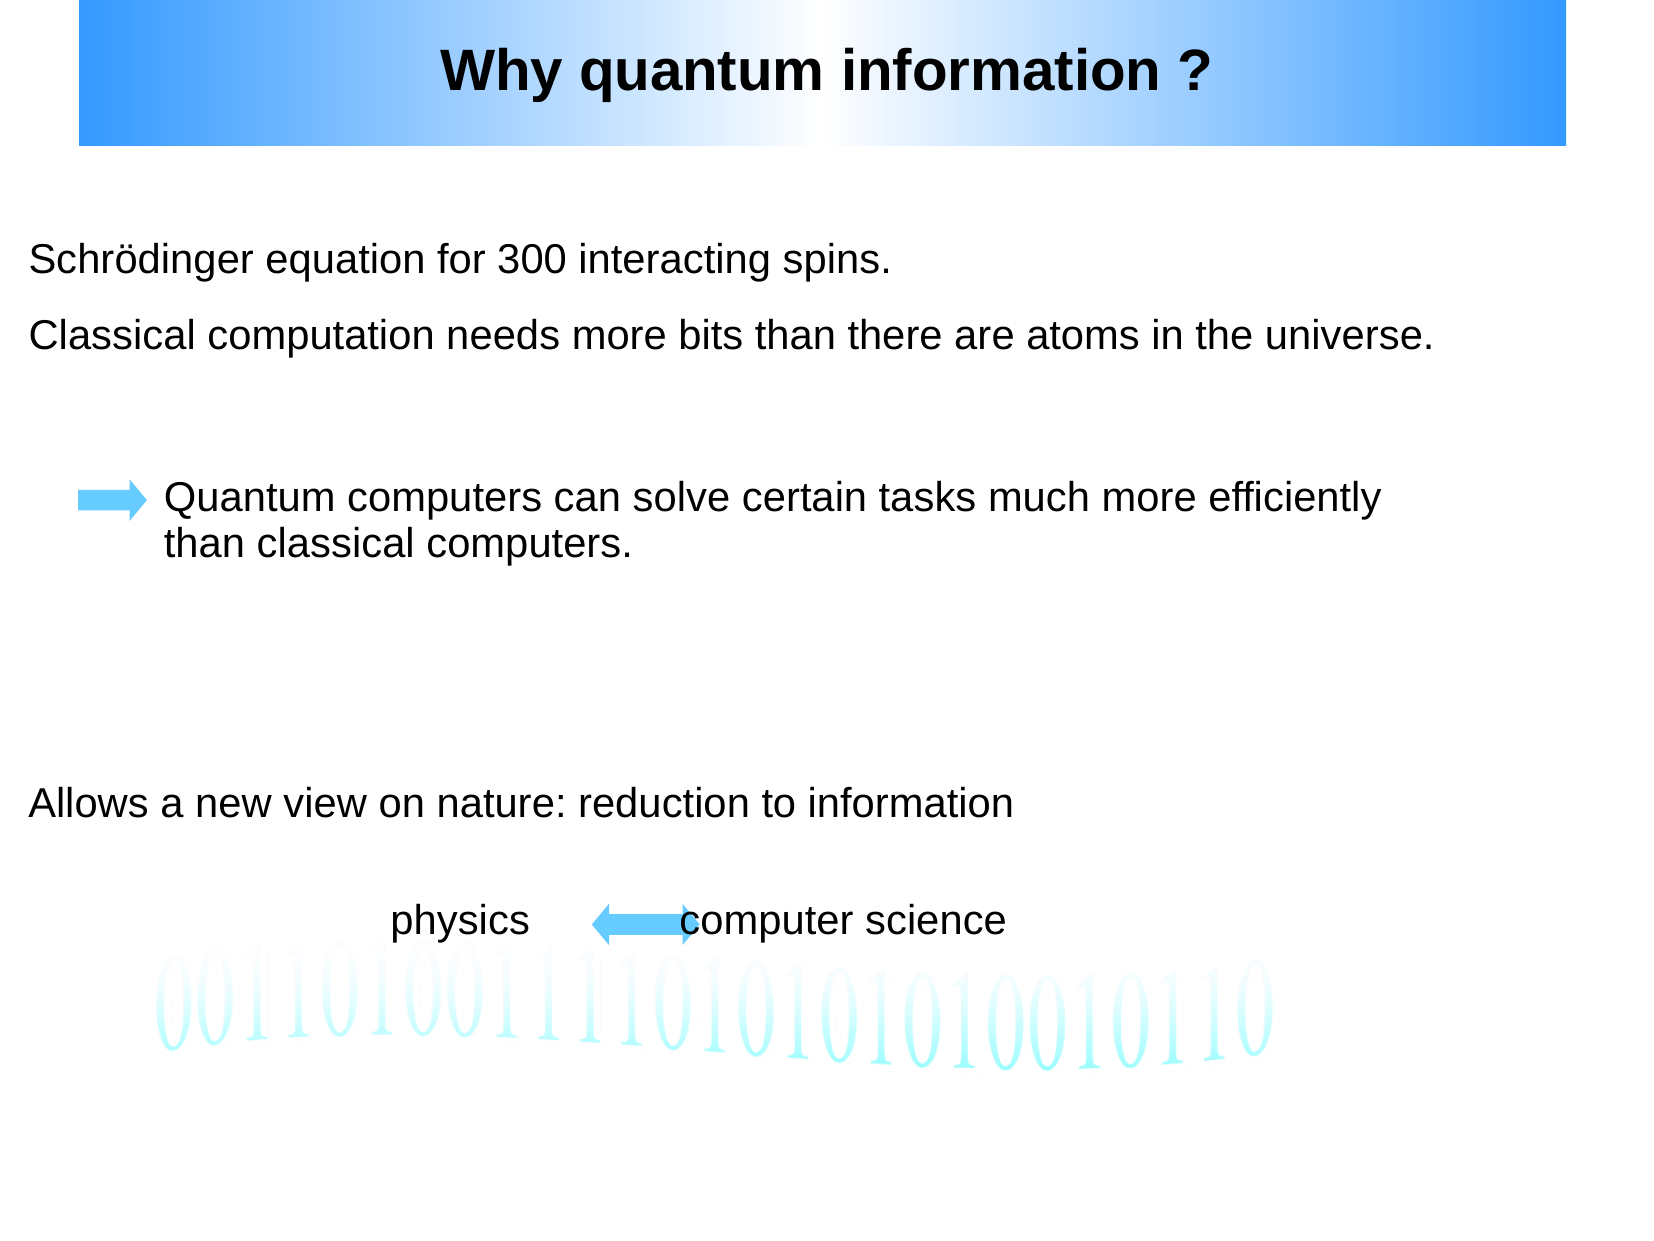

Why quantum information ?
Schrödinger equation for 300 interacting spins.
Classical computation needs more bits than there are atoms in the universe.
Quantum computers can solve certain tasks much more efficiently
than classical computers.
Allows a new view on nature: reduction to information
 physics computer science